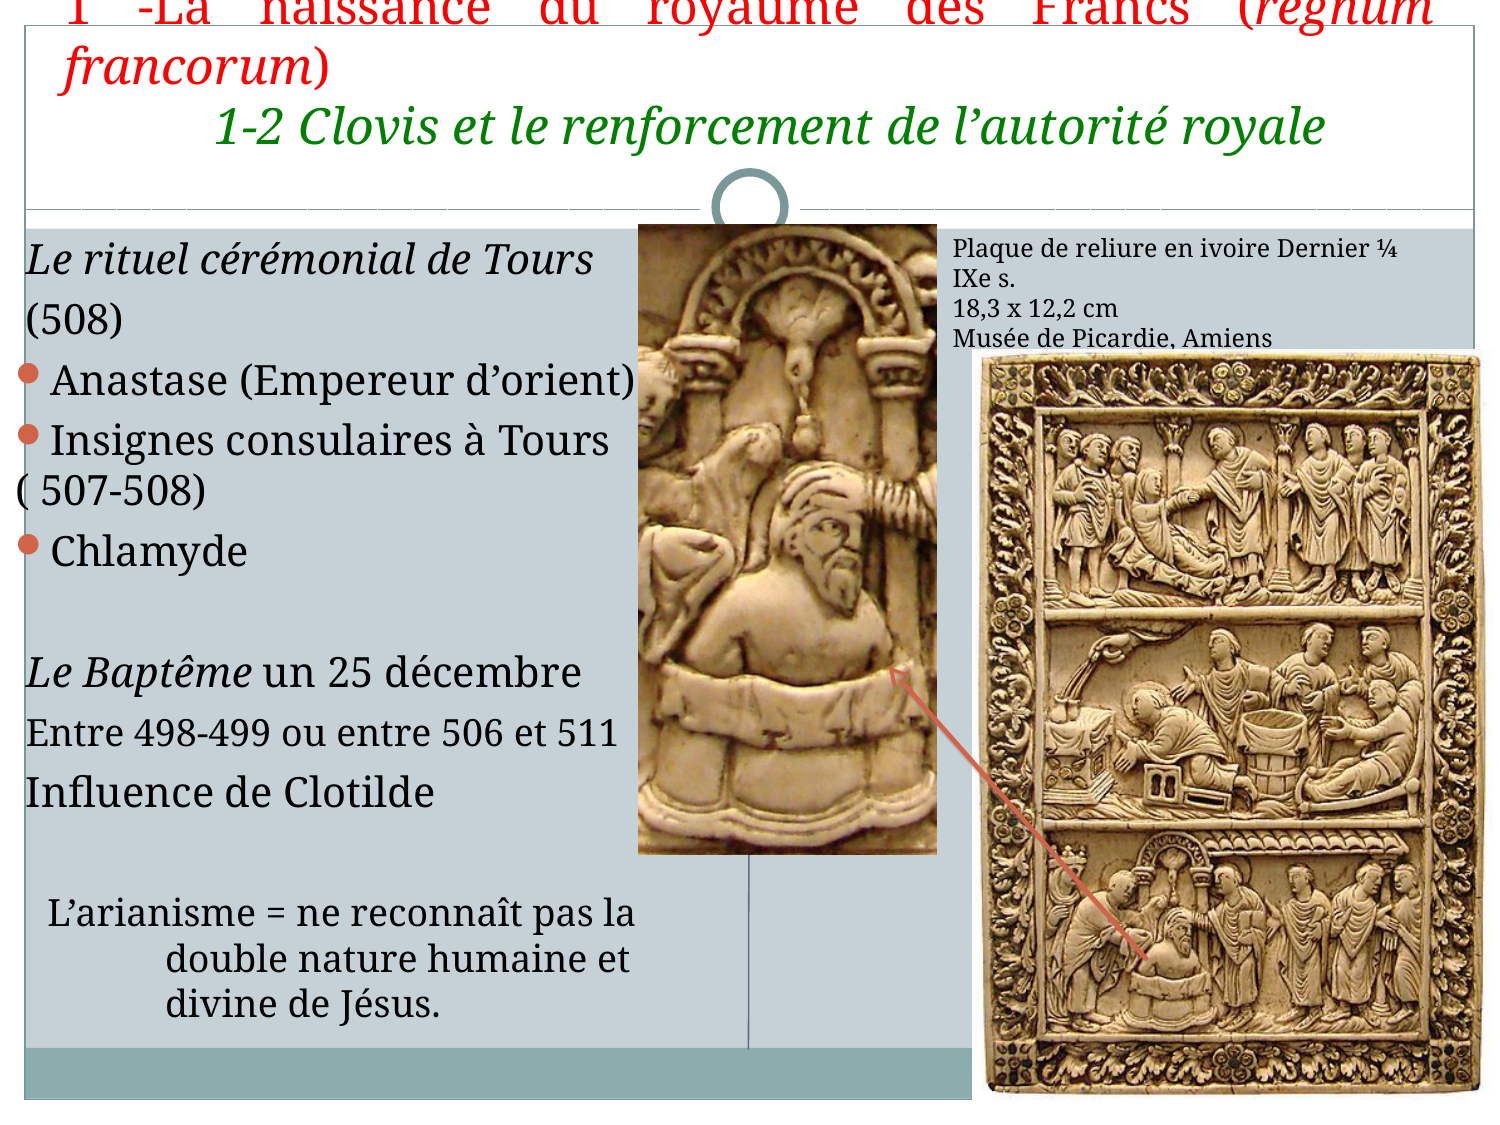

# 1 -La naissance du royaume des Francs (regnum francorum) 1-2 Clovis et le renforcement de l’autorité royale
 Le rituel cérémonial de Tours
 (508)
Anastase (Empereur d’orient)
Insignes consulaires à Tours ( 507-508)
Chlamyde
 Le Baptême un 25 décembre
 Entre 498-499 ou entre 506 et 511
 Influence de Clotilde
 L’arianisme = ne reconnaît pas la 	double nature humaine et 	divine de Jésus.
	Plaque de reliure en ivoire Dernier 1⁄4 du 	IXe s.
	18,3 x 12,2 cm
	Musée de Picardie, Amiens